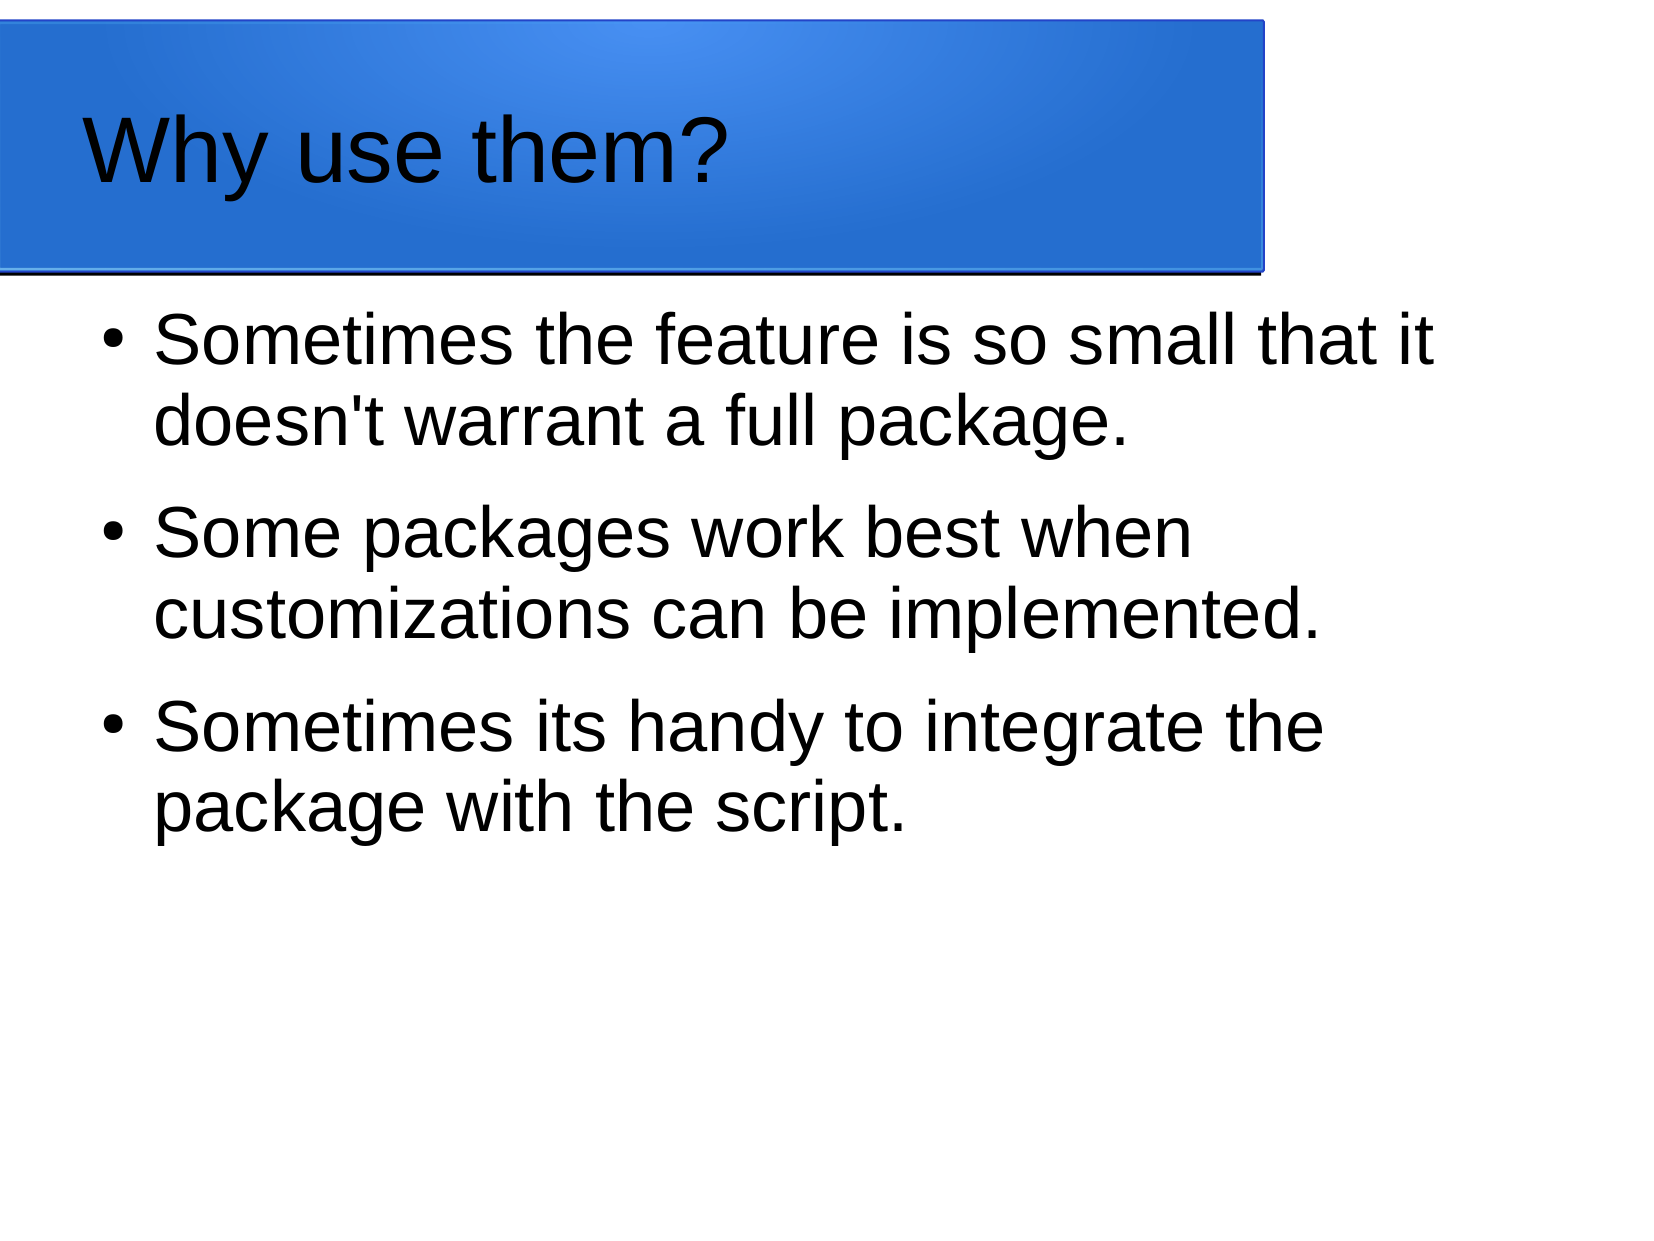

# Why use them?
Sometimes the feature is so small that it doesn't warrant a full package.
Some packages work best when customizations can be implemented.
Sometimes its handy to integrate the package with the script.